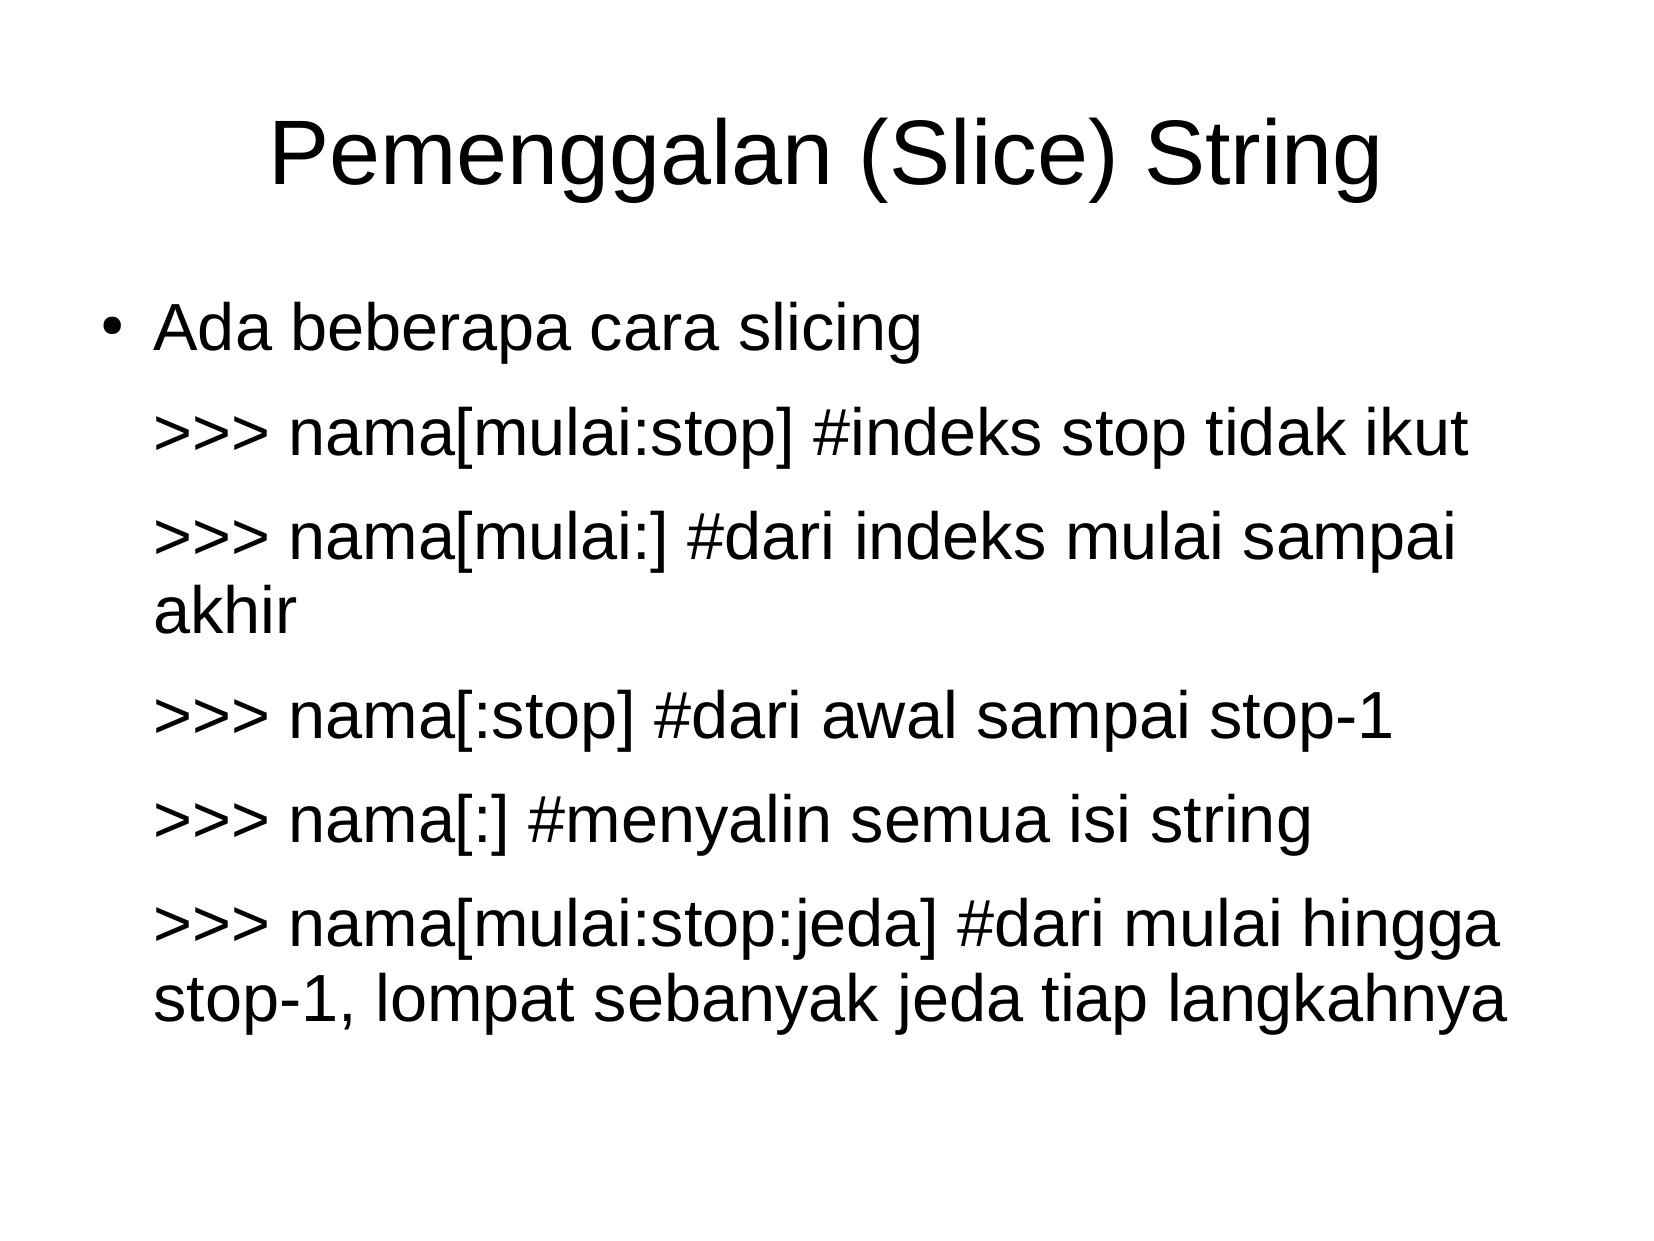

# Pemenggalan (Slice) String
Ada beberapa cara slicing
>>> nama[mulai:stop] #indeks stop tidak ikut
>>> nama[mulai:] #dari indeks mulai sampai akhir
>>> nama[:stop] #dari awal sampai stop-1
>>> nama[:] #menyalin semua isi string
>>> nama[mulai:stop:jeda] #dari mulai hingga stop-1, lompat sebanyak jeda tiap langkahnya